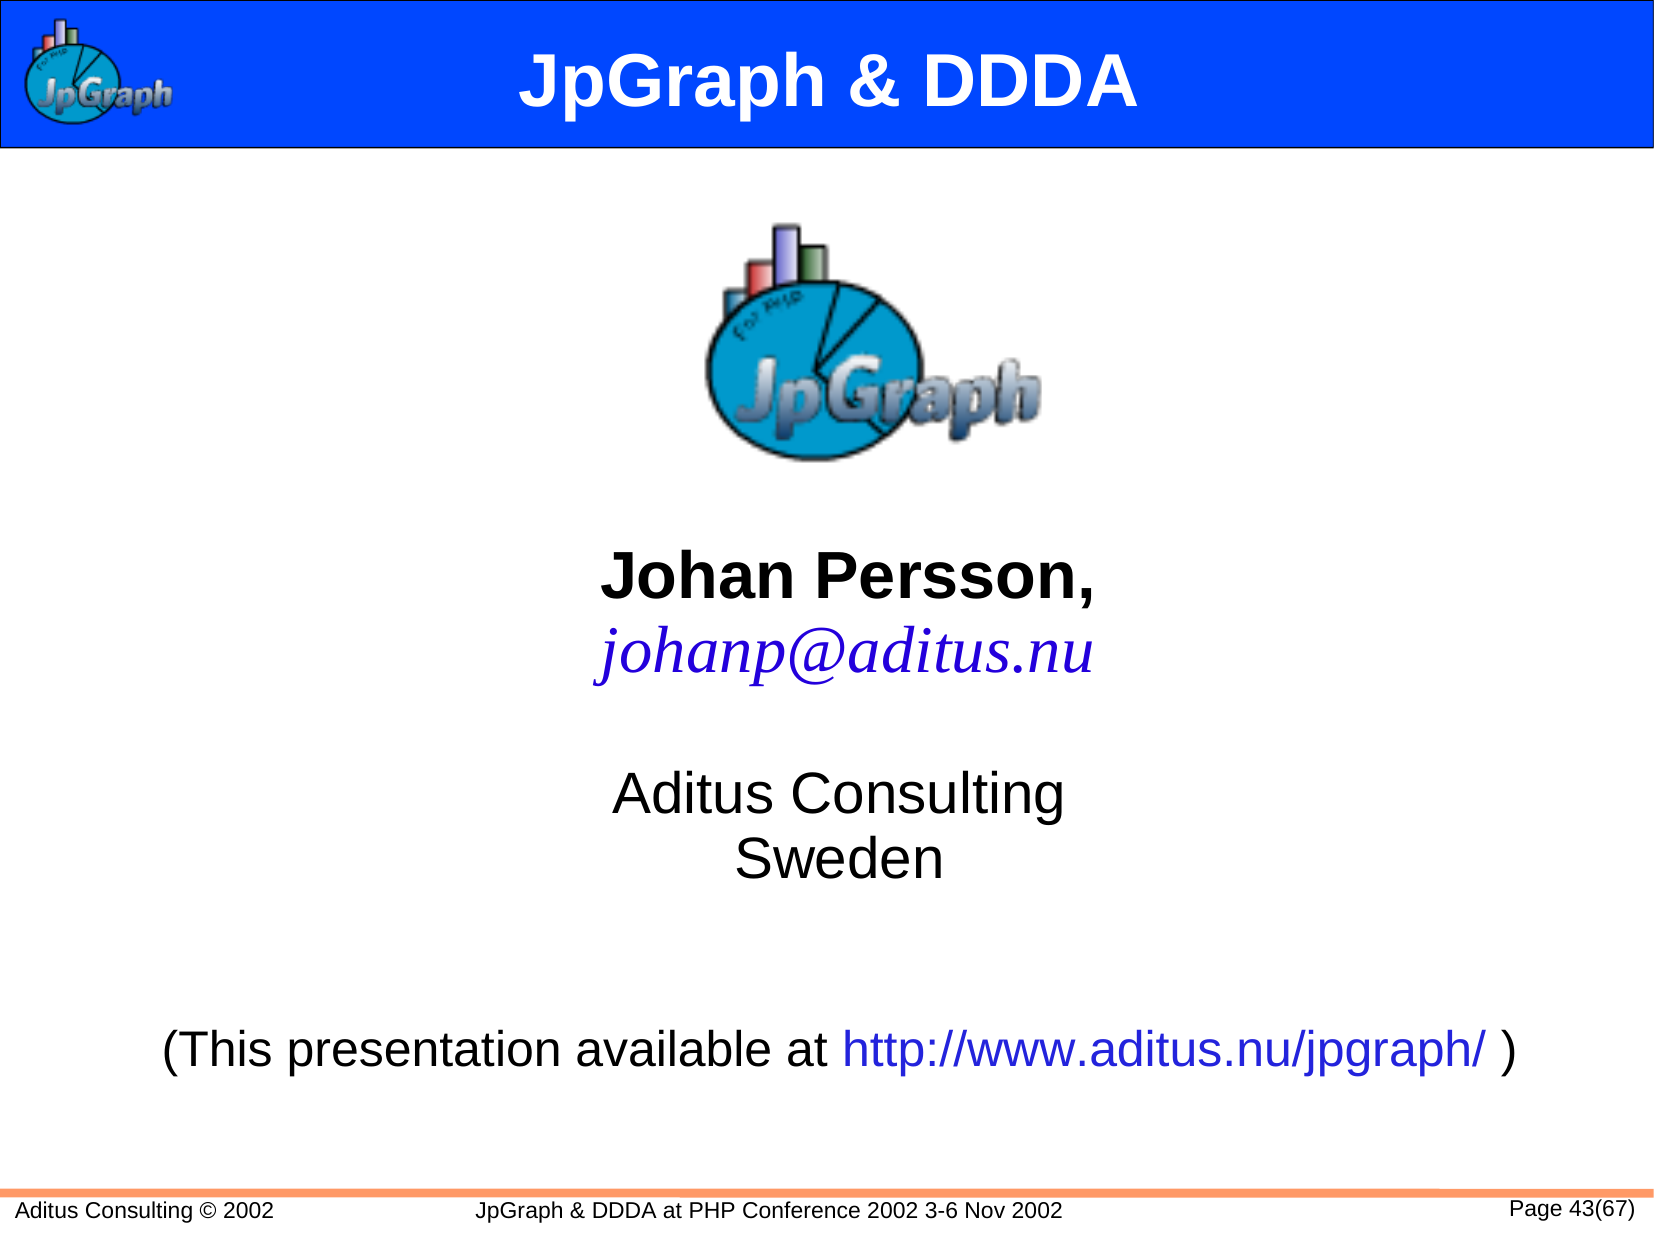

# JpGraph & DDDA
Johan Persson,
johanp@aditus.nu
Aditus Consulting
Sweden
(This presentation available at http://www.aditus.nu/jpgraph/ )